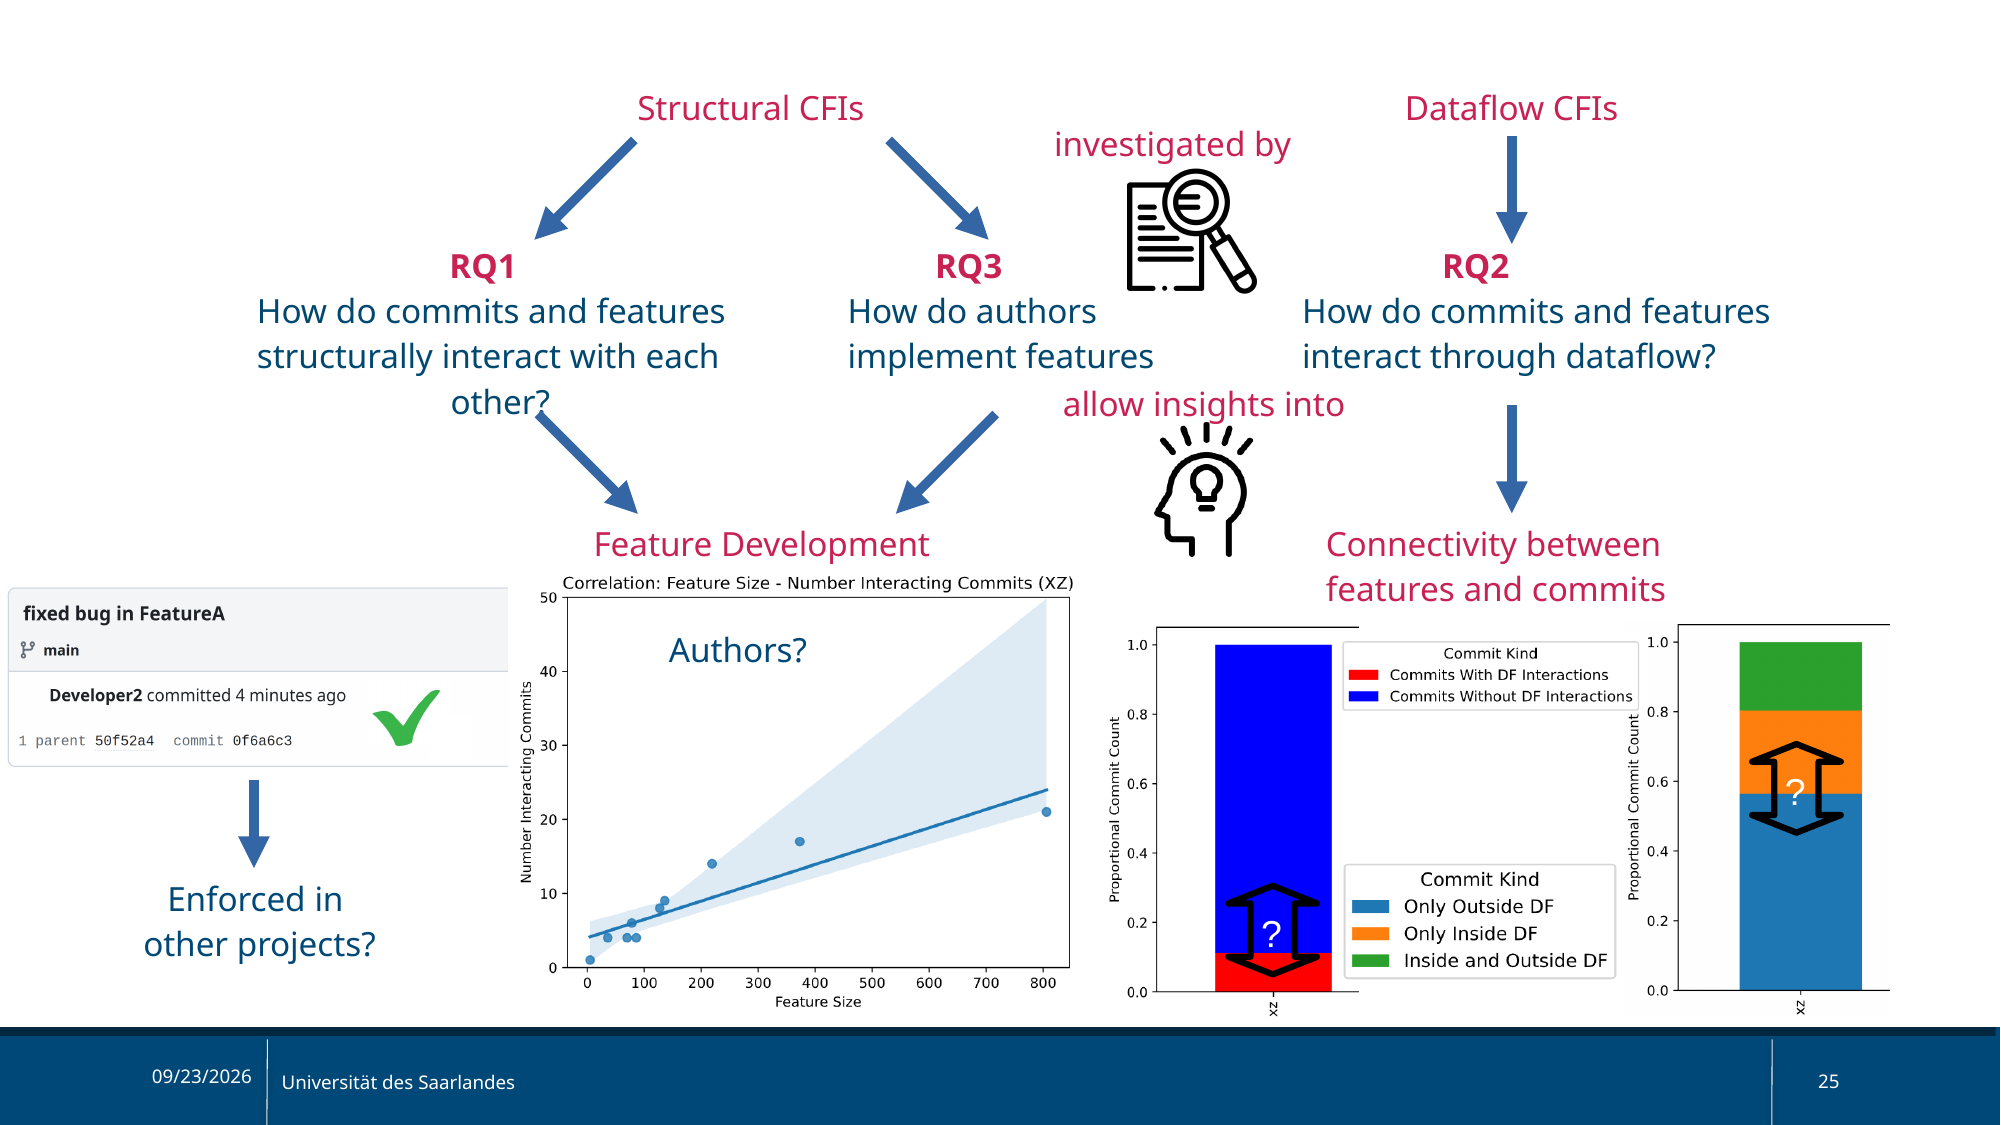

Dataflow CFIs
Structural CFIs
investigated by
 RQ1
How do commits and features structurally interact with each
	 other?
 RQ3
How do authors implement features
 RQ2
How do commits and features interact through dataflow?
allow insights into
Feature Development
Connectivity between features and commits
Authors?
?
Enforced in
other projects?
?
Universität des Saarlandes